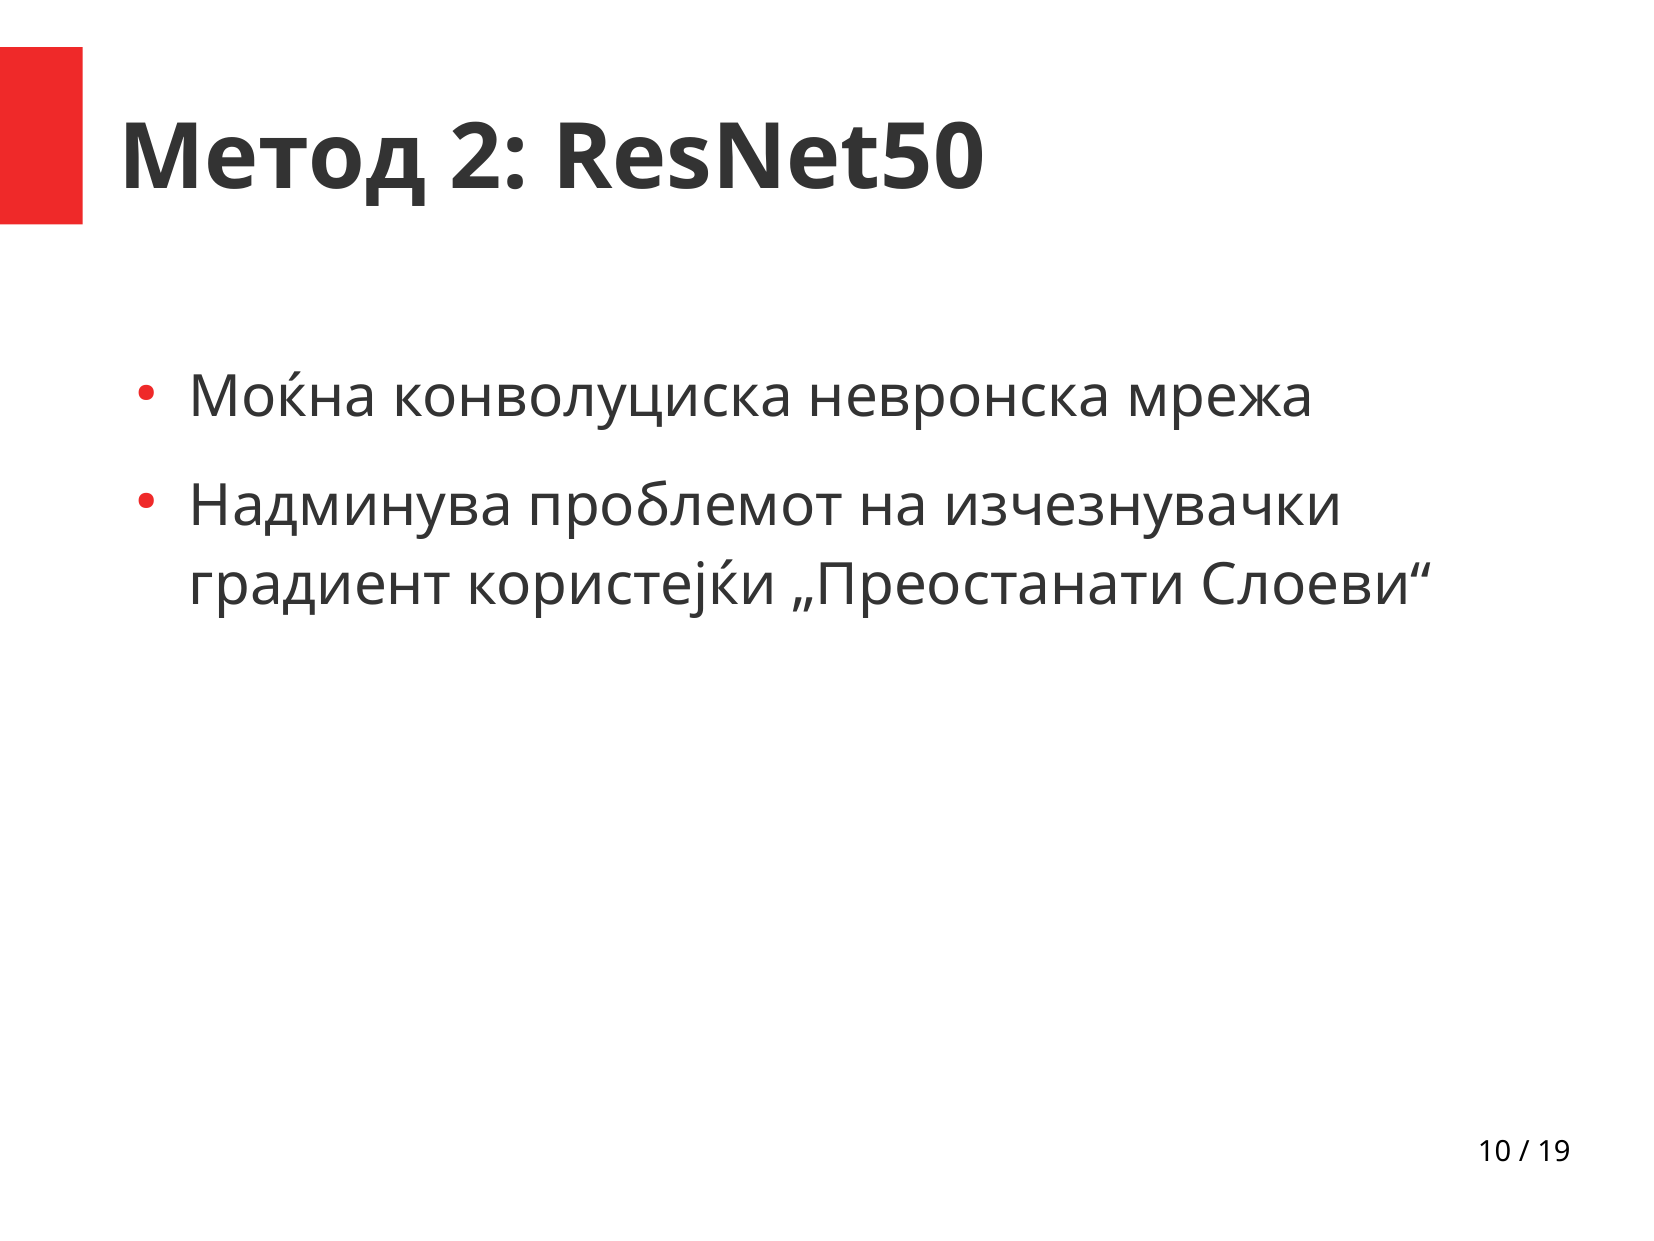

# Метод 2: ResNet50
Моќна конволуциска невронска мрежа
Надминува проблемот на изчезнувачки градиент користејќи „Преостанати Слоеви“
10